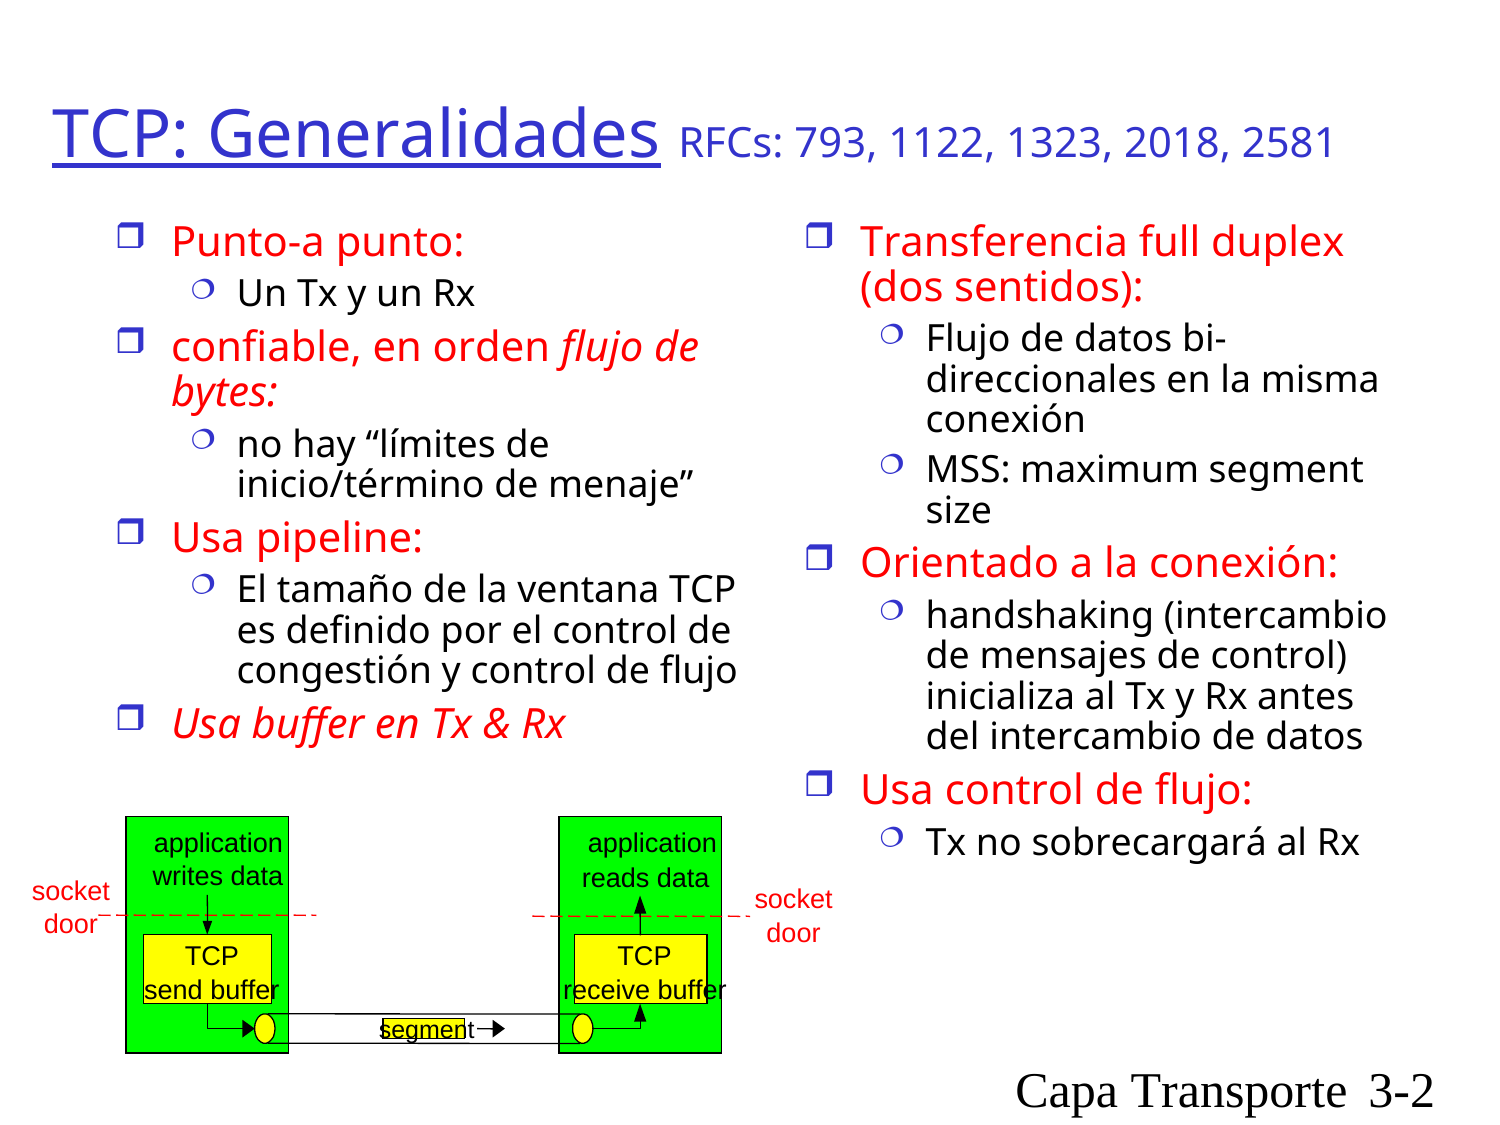

# TCP: Generalidades RFCs: 793, 1122, 1323, 2018, 2581
Punto-a punto:
Un Tx y un Rx
confiable, en orden flujo de bytes:
no hay “límites de inicio/término de menaje”
Usa pipeline:
El tamaño de la ventana TCP es definido por el control de congestión y control de flujo
Usa buffer en Tx & Rx
Transferencia full duplex (dos sentidos):
Flujo de datos bi-direccionales en la misma conexión
MSS: maximum segment size
Orientado a la conexión:
handshaking (intercambio de mensajes de control) inicializa al Tx y Rx antes del intercambio de datos
Usa control de flujo:
Tx no sobrecargará al Rx
application
application
writes data
reads data
socket
socket
door
door
TCP
TCP
send buffer
receive buffer
segment
2